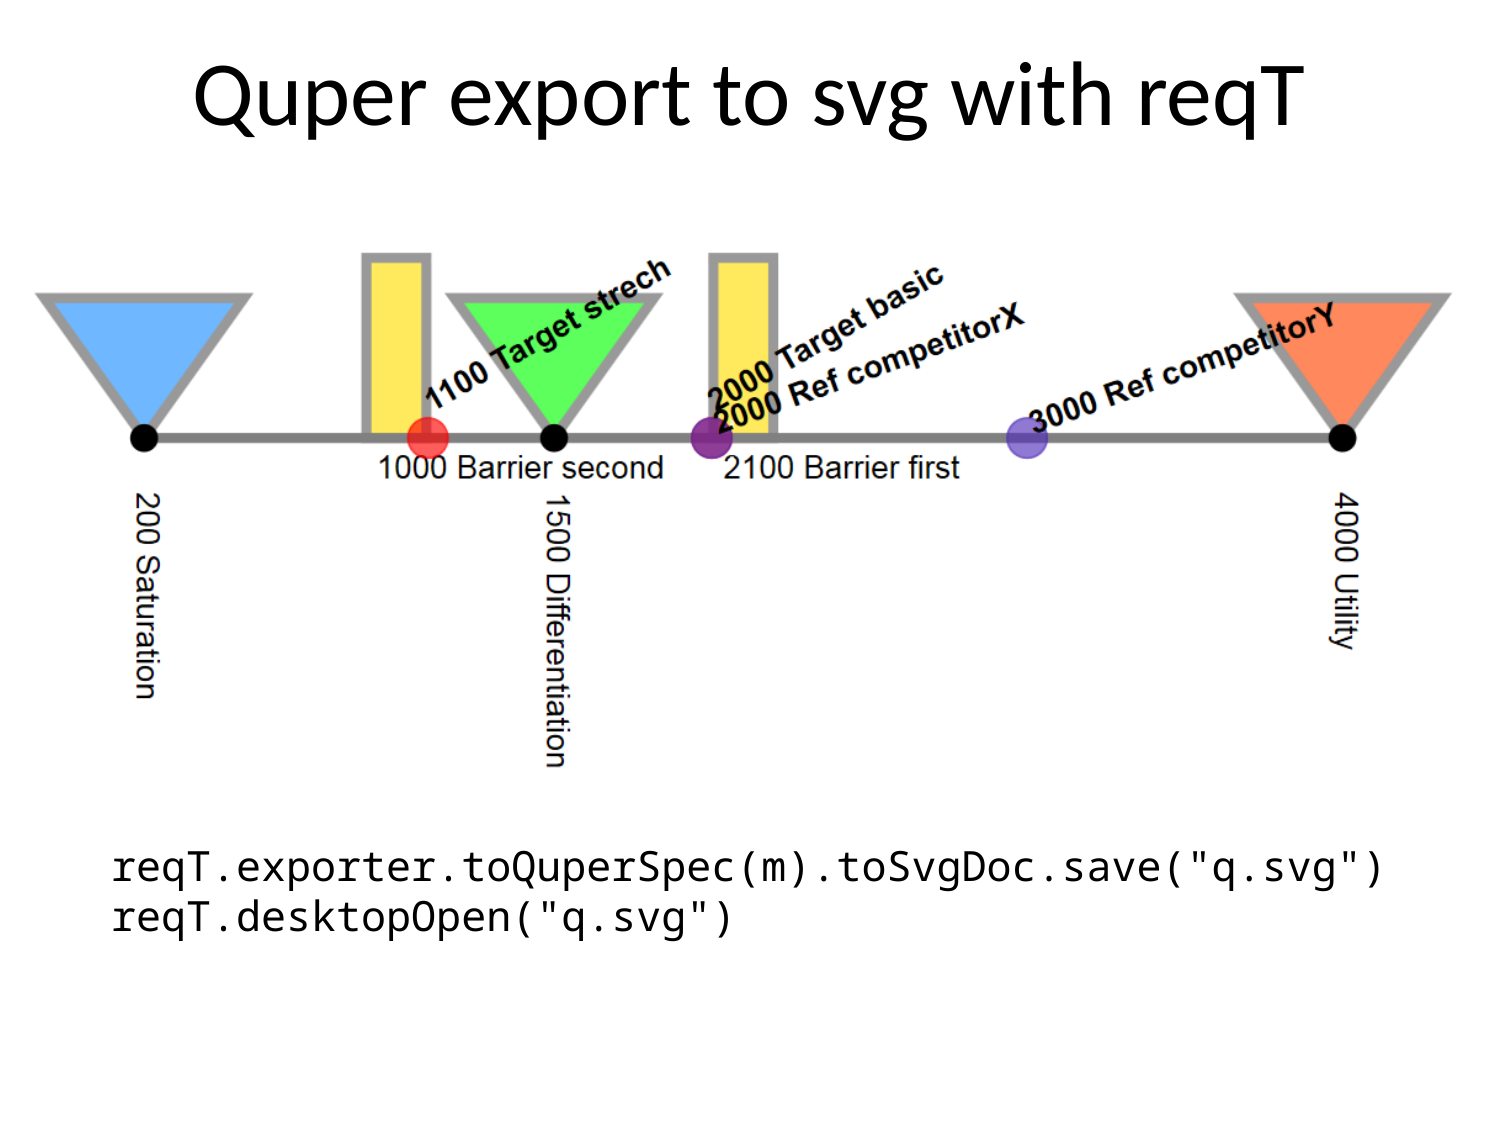

# Quper export to svg with reqT
reqT.exporter.toQuperSpec(m).toSvgDoc.save("q.svg")
reqT.desktopOpen("q.svg")